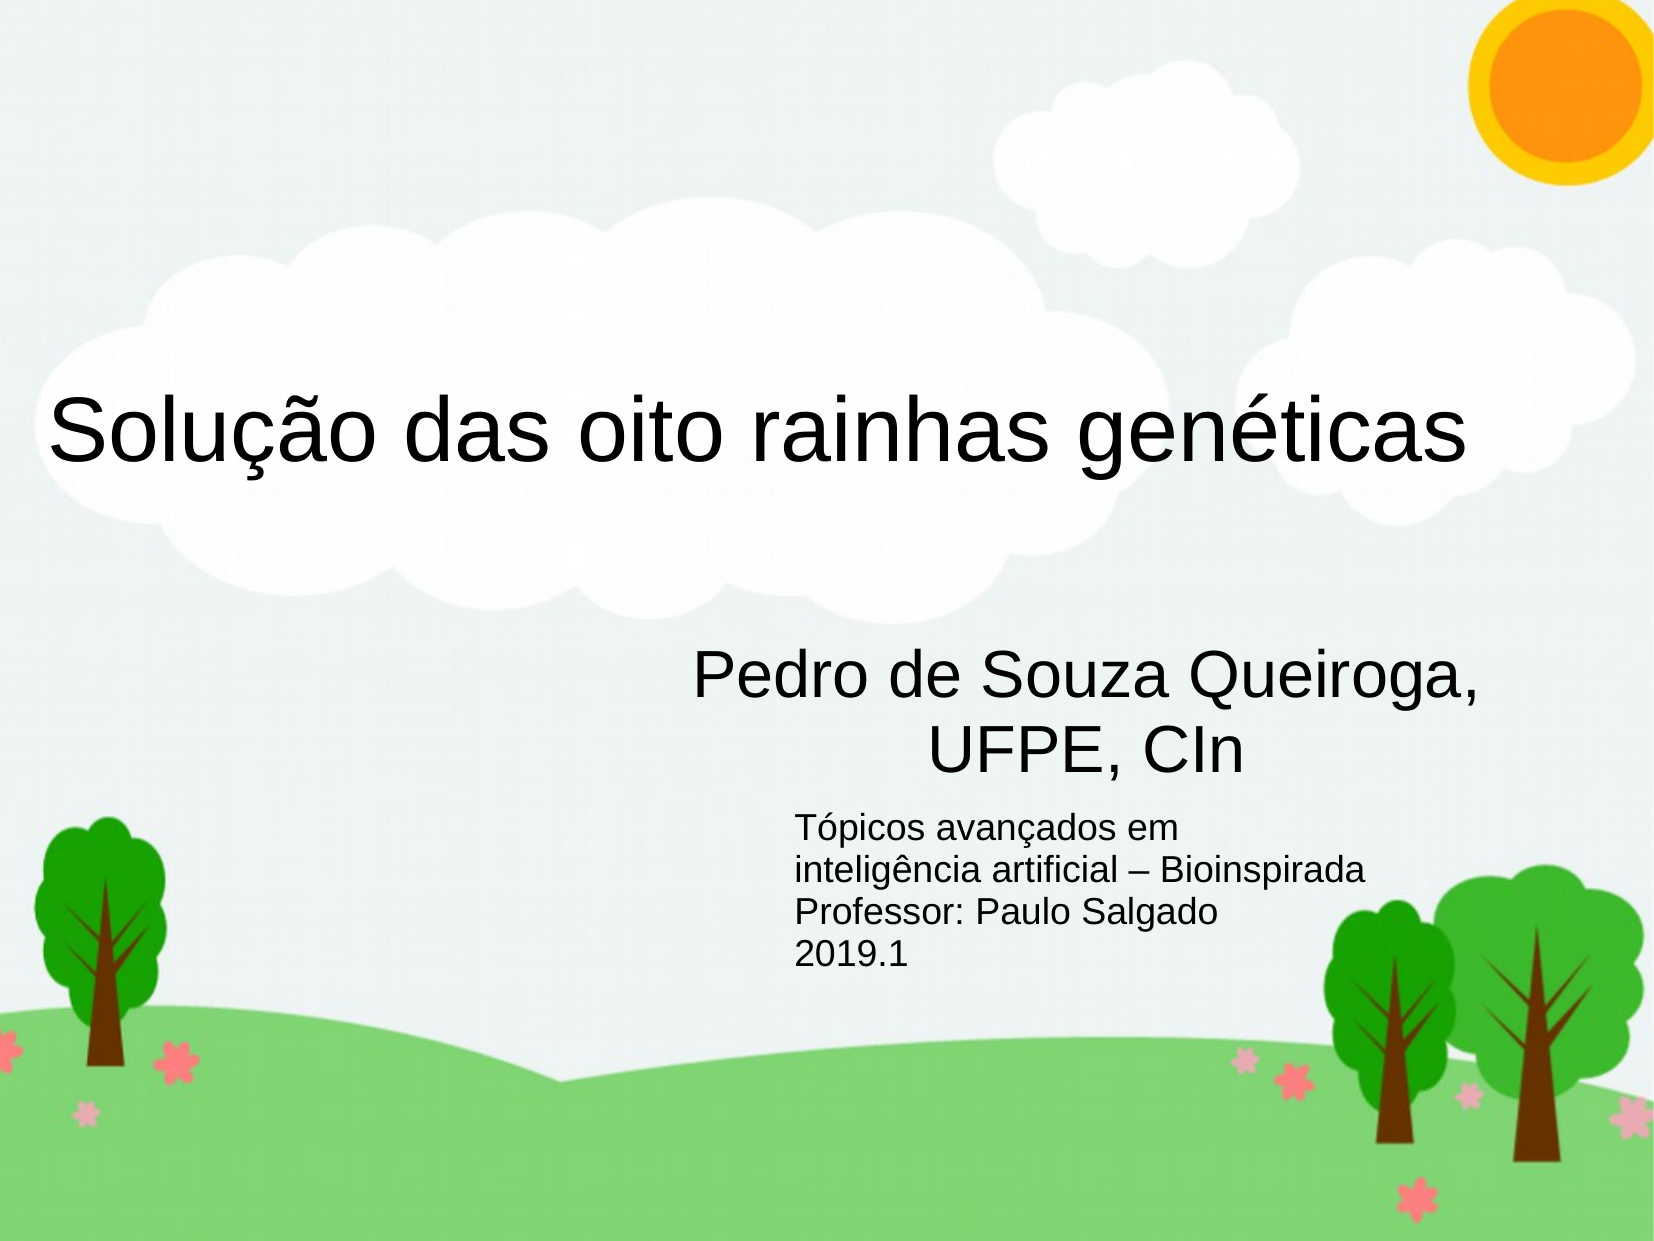

# Solução das oito rainhas genéticas
Pedro de Souza Queiroga, UFPE, CIn
Tópicos avançados em inteligência artificial – Bioinspirada
Professor: Paulo Salgado
2019.1